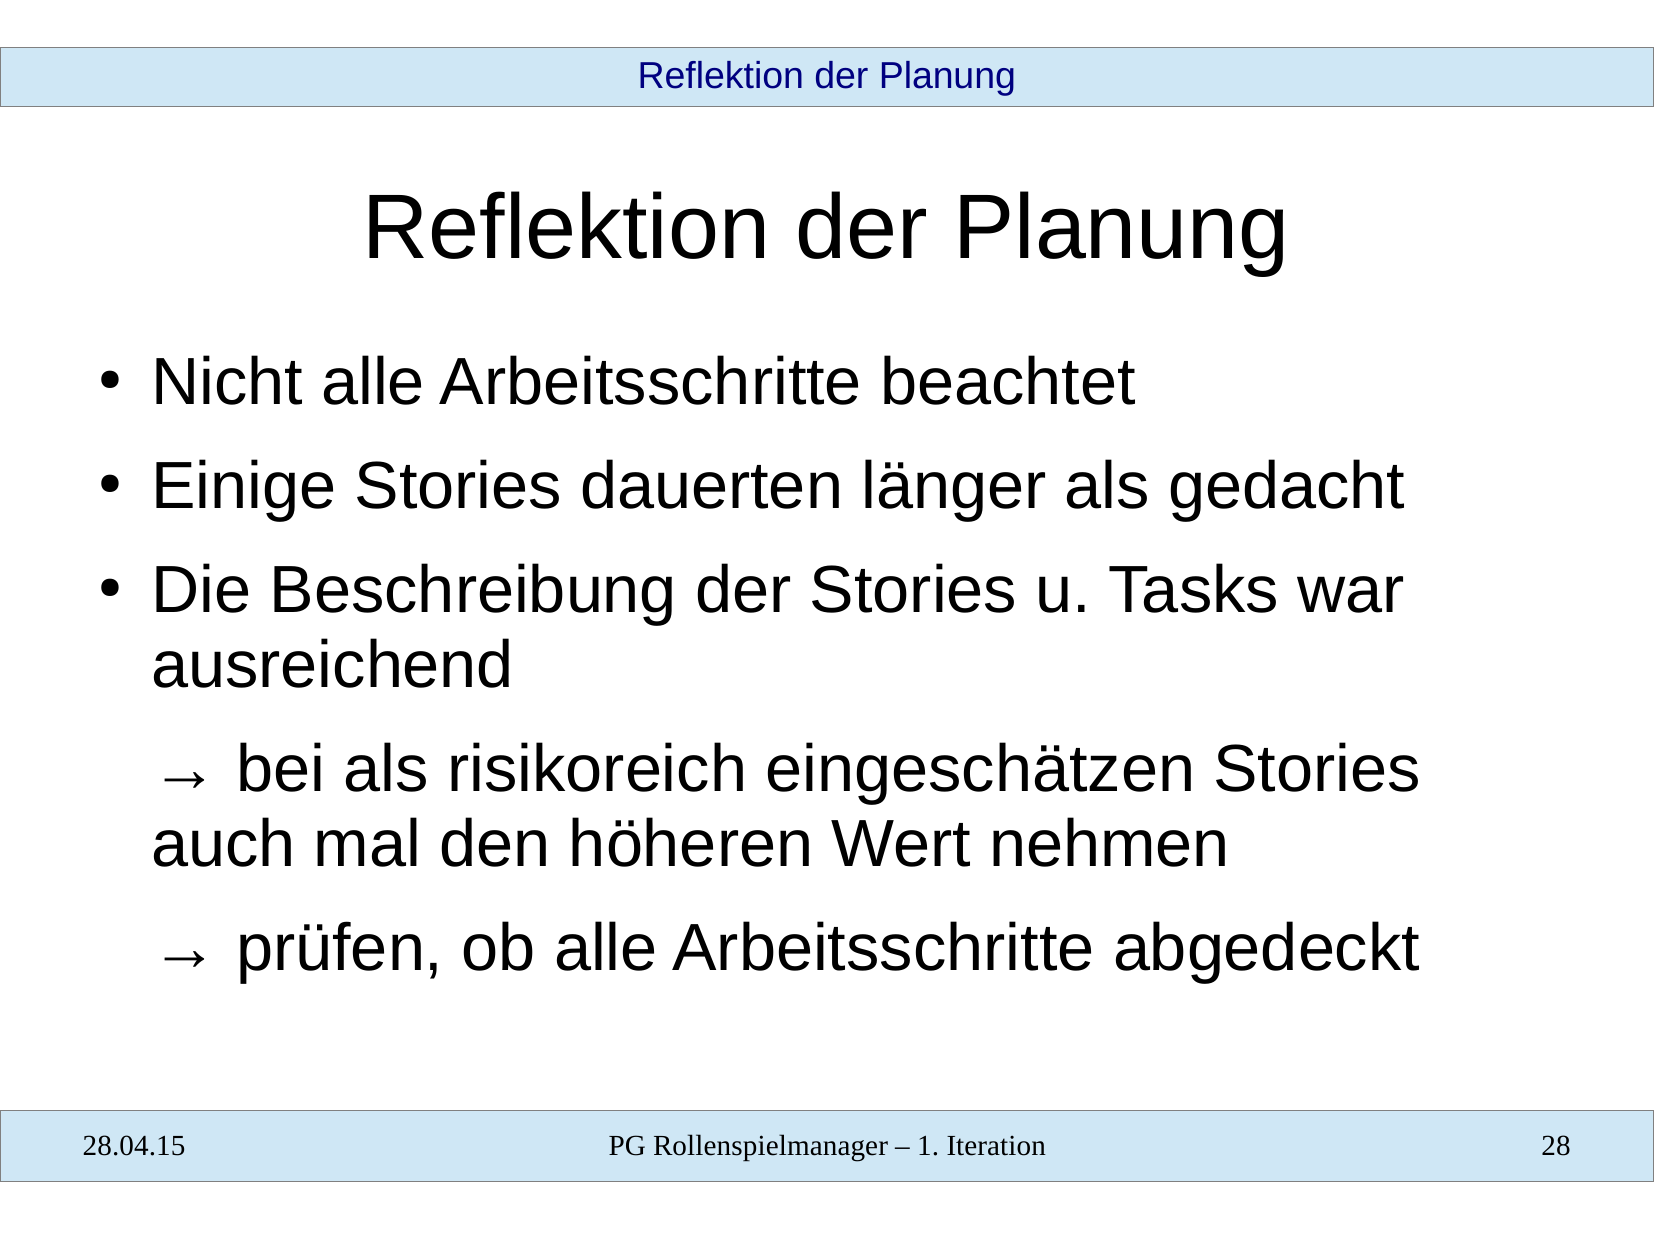

Reflektion der Planung
# Reflektion der Planung
Nicht alle Arbeitsschritte beachtet
Einige Stories dauerten länger als gedacht
Die Beschreibung der Stories u. Tasks war ausreichend
→ bei als risikoreich eingeschätzen Stories auch mal den höheren Wert nehmen
→ prüfen, ob alle Arbeitsschritte abgedeckt
28.04.15
PG Rollenspielmanager - 1. Iteration
28